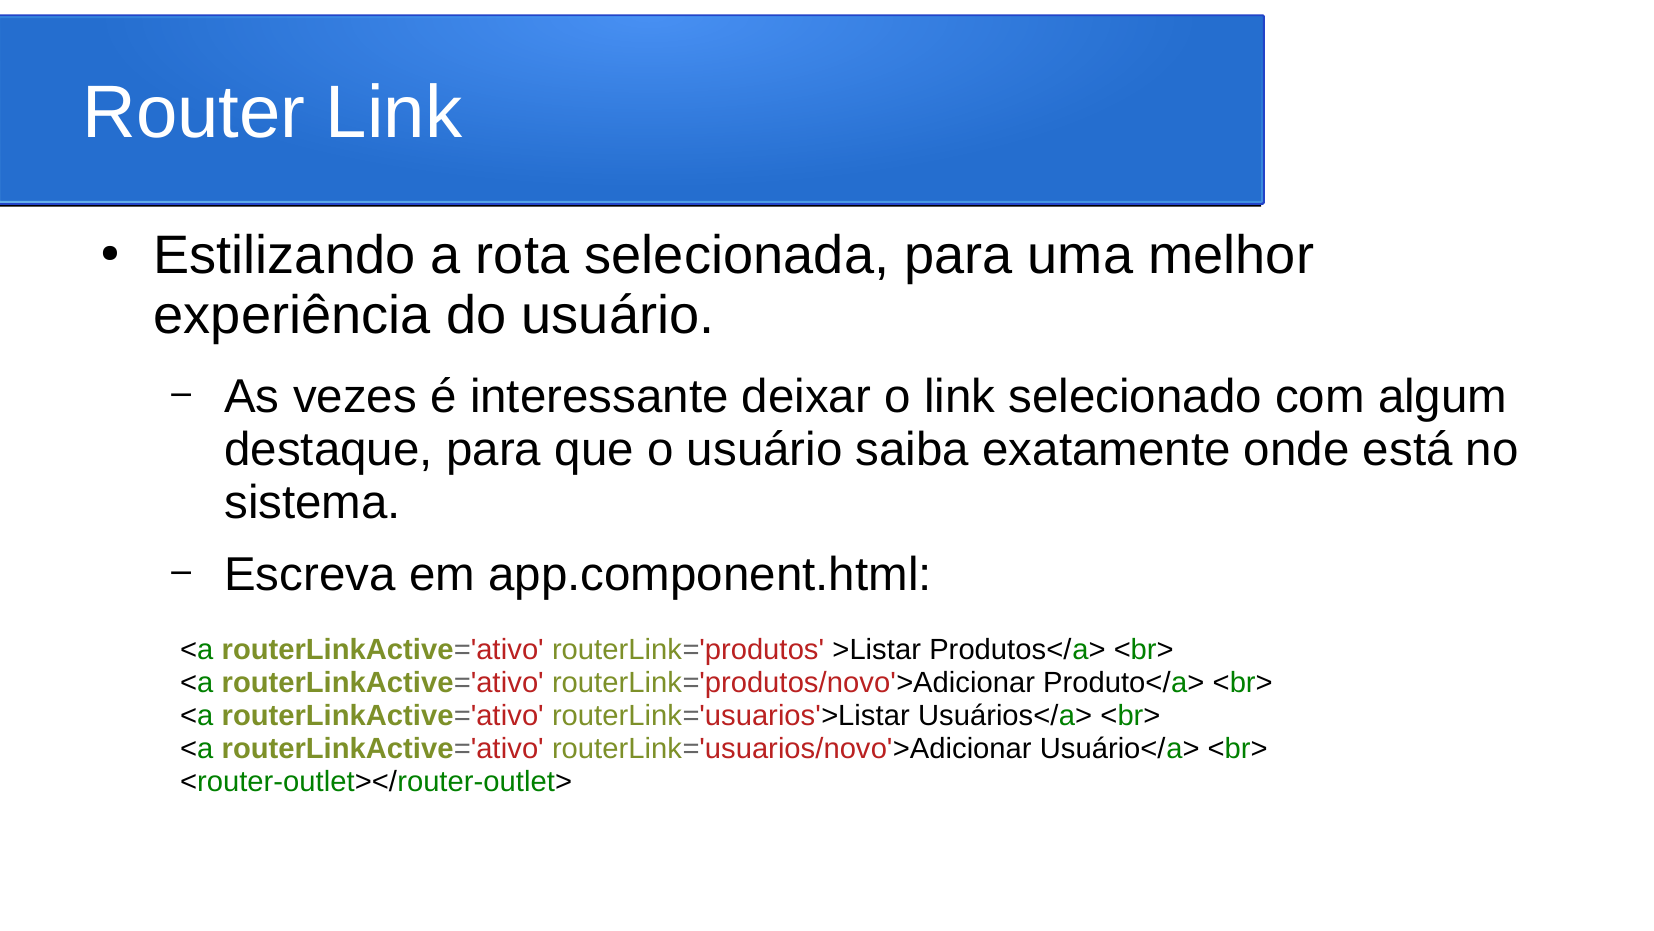

# Router Link
Estilizando a rota selecionada, para uma melhor experiência do usuário.
As vezes é interessante deixar o link selecionado com algum destaque, para que o usuário saiba exatamente onde está no sistema.
Escreva em app.component.html:
<a routerLinkActive='ativo' routerLink='produtos' >Listar Produtos</a> <br>
<a routerLinkActive='ativo' routerLink='produtos/novo'>Adicionar Produto</a> <br>
<a routerLinkActive='ativo' routerLink='usuarios'>Listar Usuários</a> <br>
<a routerLinkActive='ativo' routerLink='usuarios/novo'>Adicionar Usuário</a> <br>
<router-outlet></router-outlet>